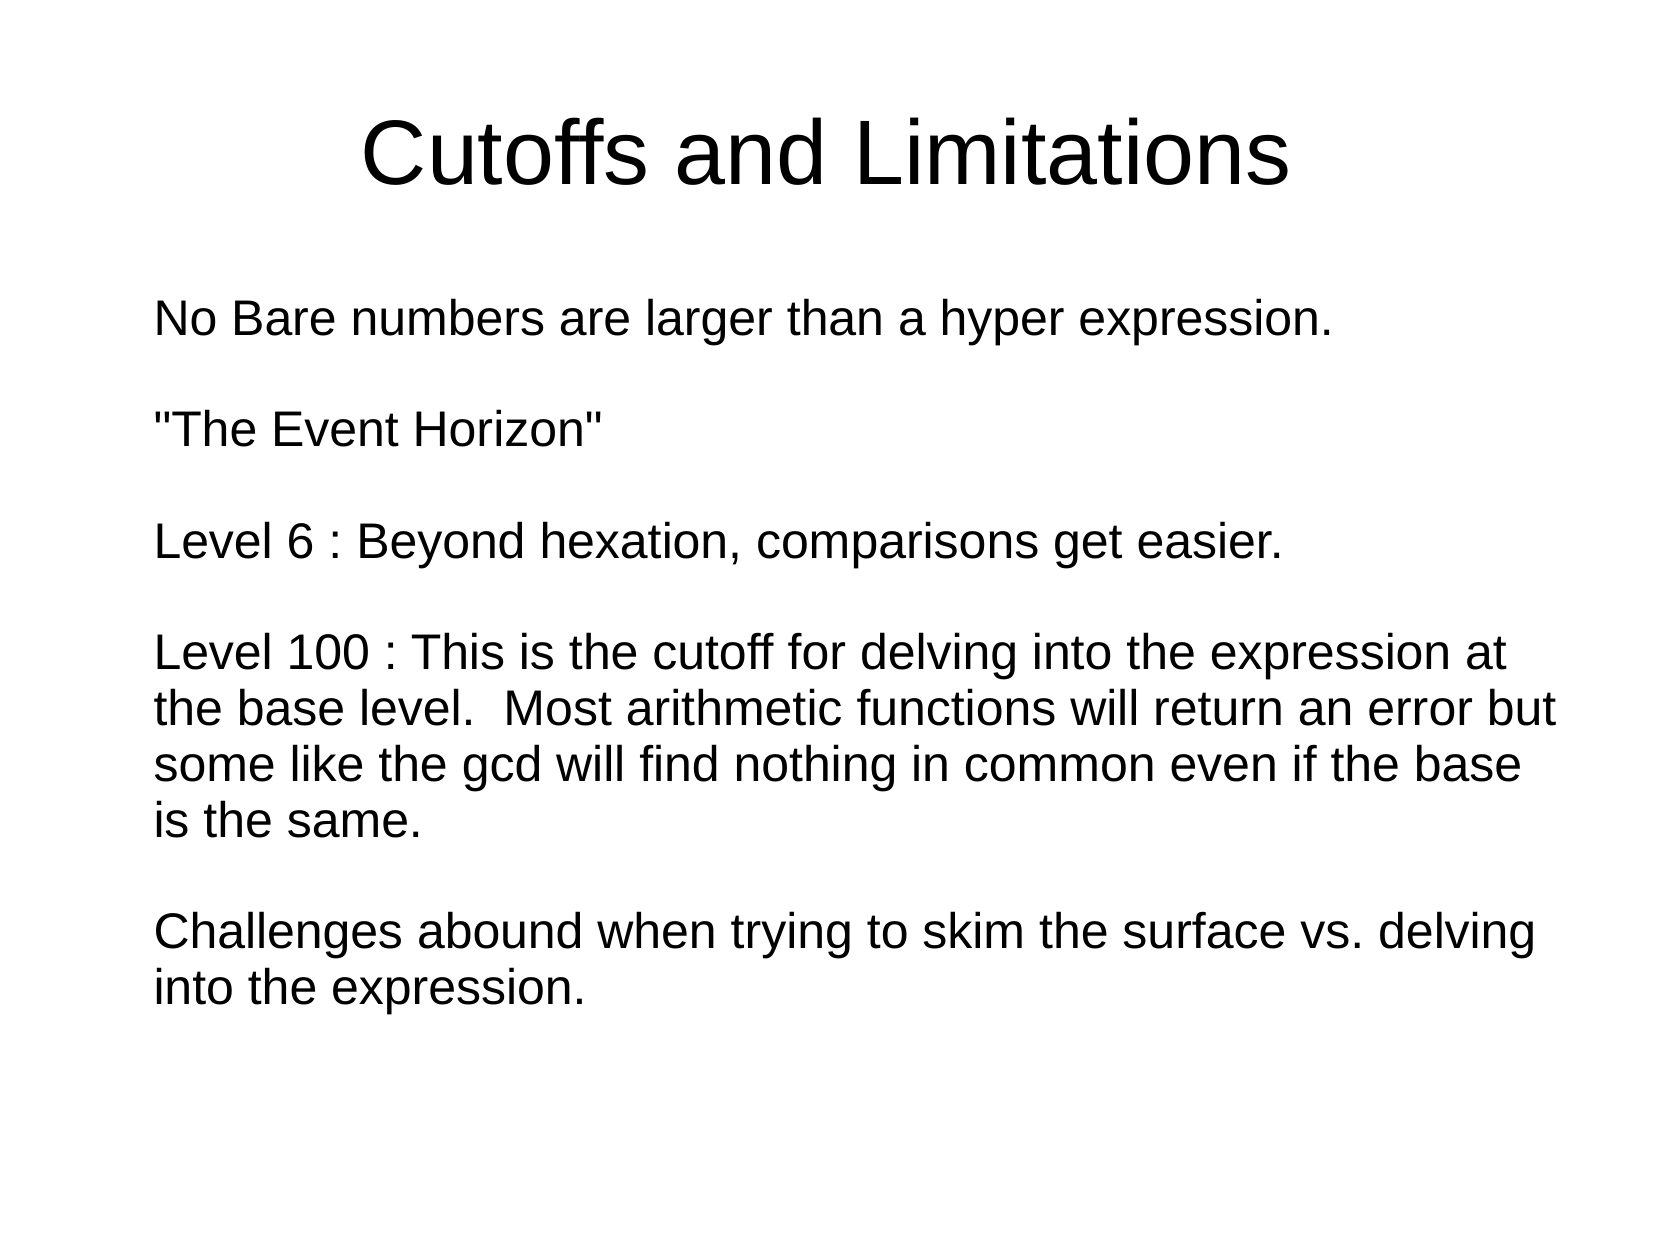

# Cutoffs and Limitations
No Bare numbers are larger than a hyper expression.
"The Event Horizon"
Level 6 : Beyond hexation, comparisons get easier.
Level 100 : This is the cutoff for delving into the expression at the base level. Most arithmetic functions will return an error but some like the gcd will find nothing in common even if the base is the same.
Challenges abound when trying to skim the surface vs. delving into the expression.